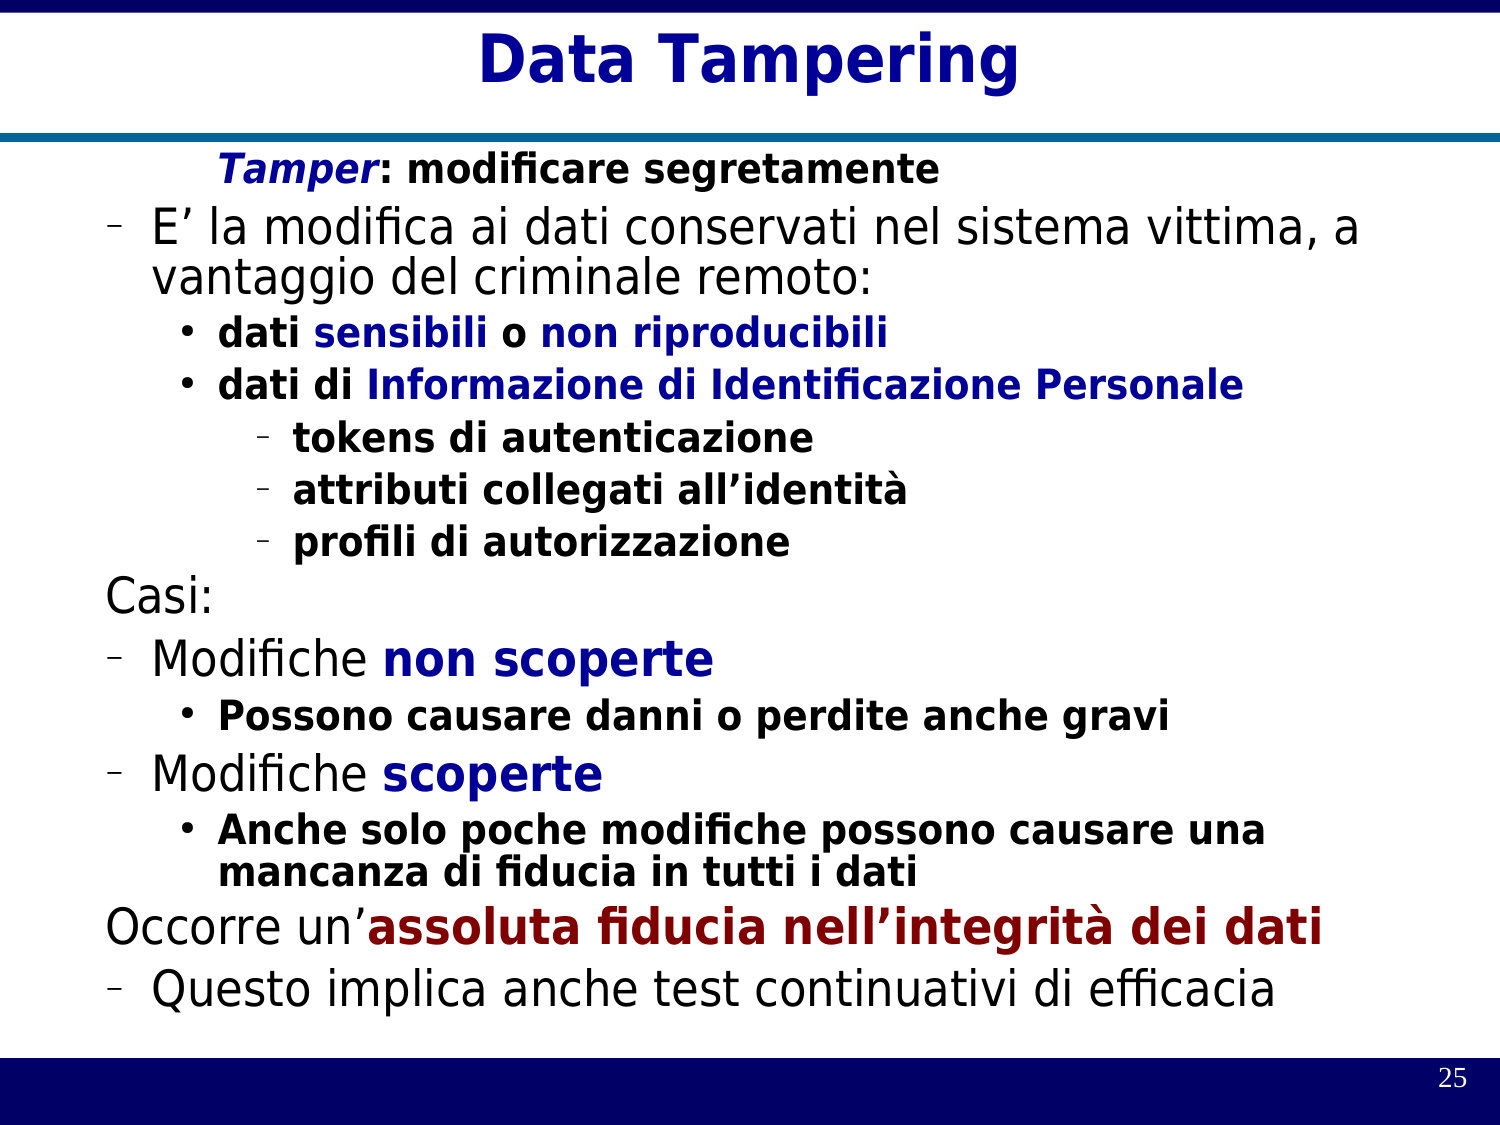

# Data Tampering
Tamper: modificare segretamente
E’ la modifica ai dati conservati nel sistema vittima, a vantaggio del criminale remoto:
dati sensibili o non riproducibili
dati di Informazione di Identificazione Personale
tokens di autenticazione
attributi collegati all’identità
profili di autorizzazione
Casi:
Modifiche non scoperte
Possono causare danni o perdite anche gravi
Modifiche scoperte
Anche solo poche modifiche possono causare una mancanza di fiducia in tutti i dati
Occorre un’assoluta fiducia nell’integrità dei dati
Questo implica anche test continuativi di efficacia